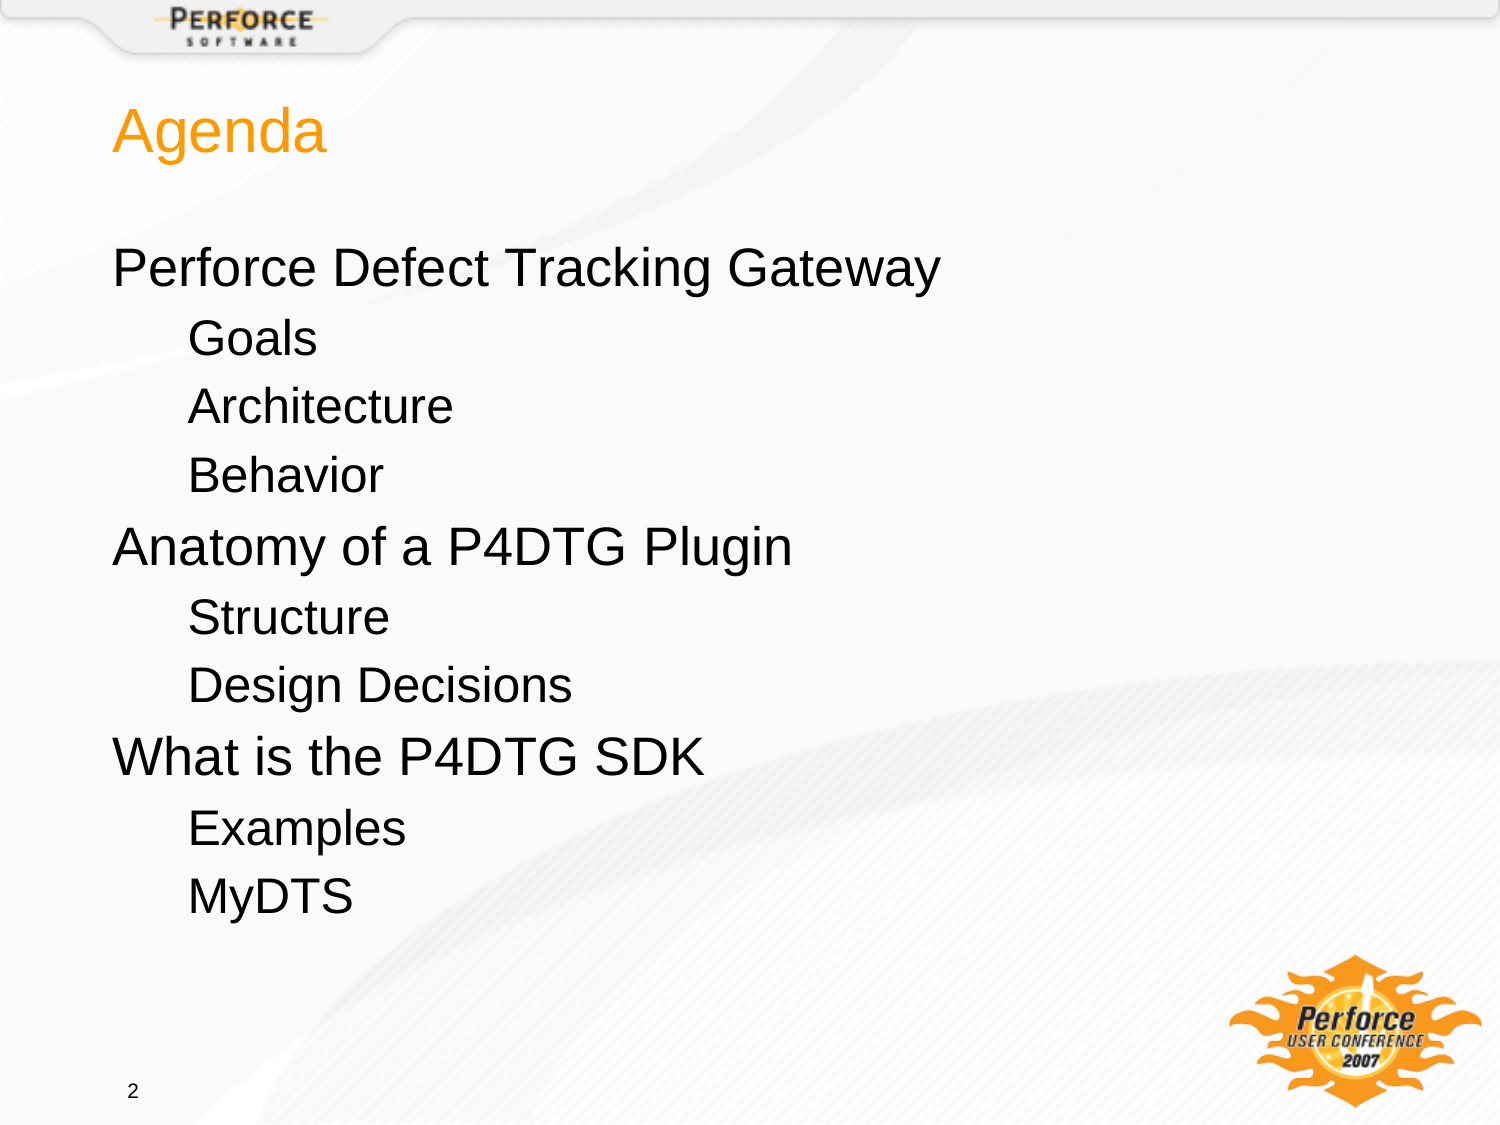

# Agenda
Perforce Defect Tracking Gateway
Goals
Architecture
Behavior
Anatomy of a P4DTG Plugin
Structure
Design Decisions
What is the P4DTG SDK
Examples
MyDTS